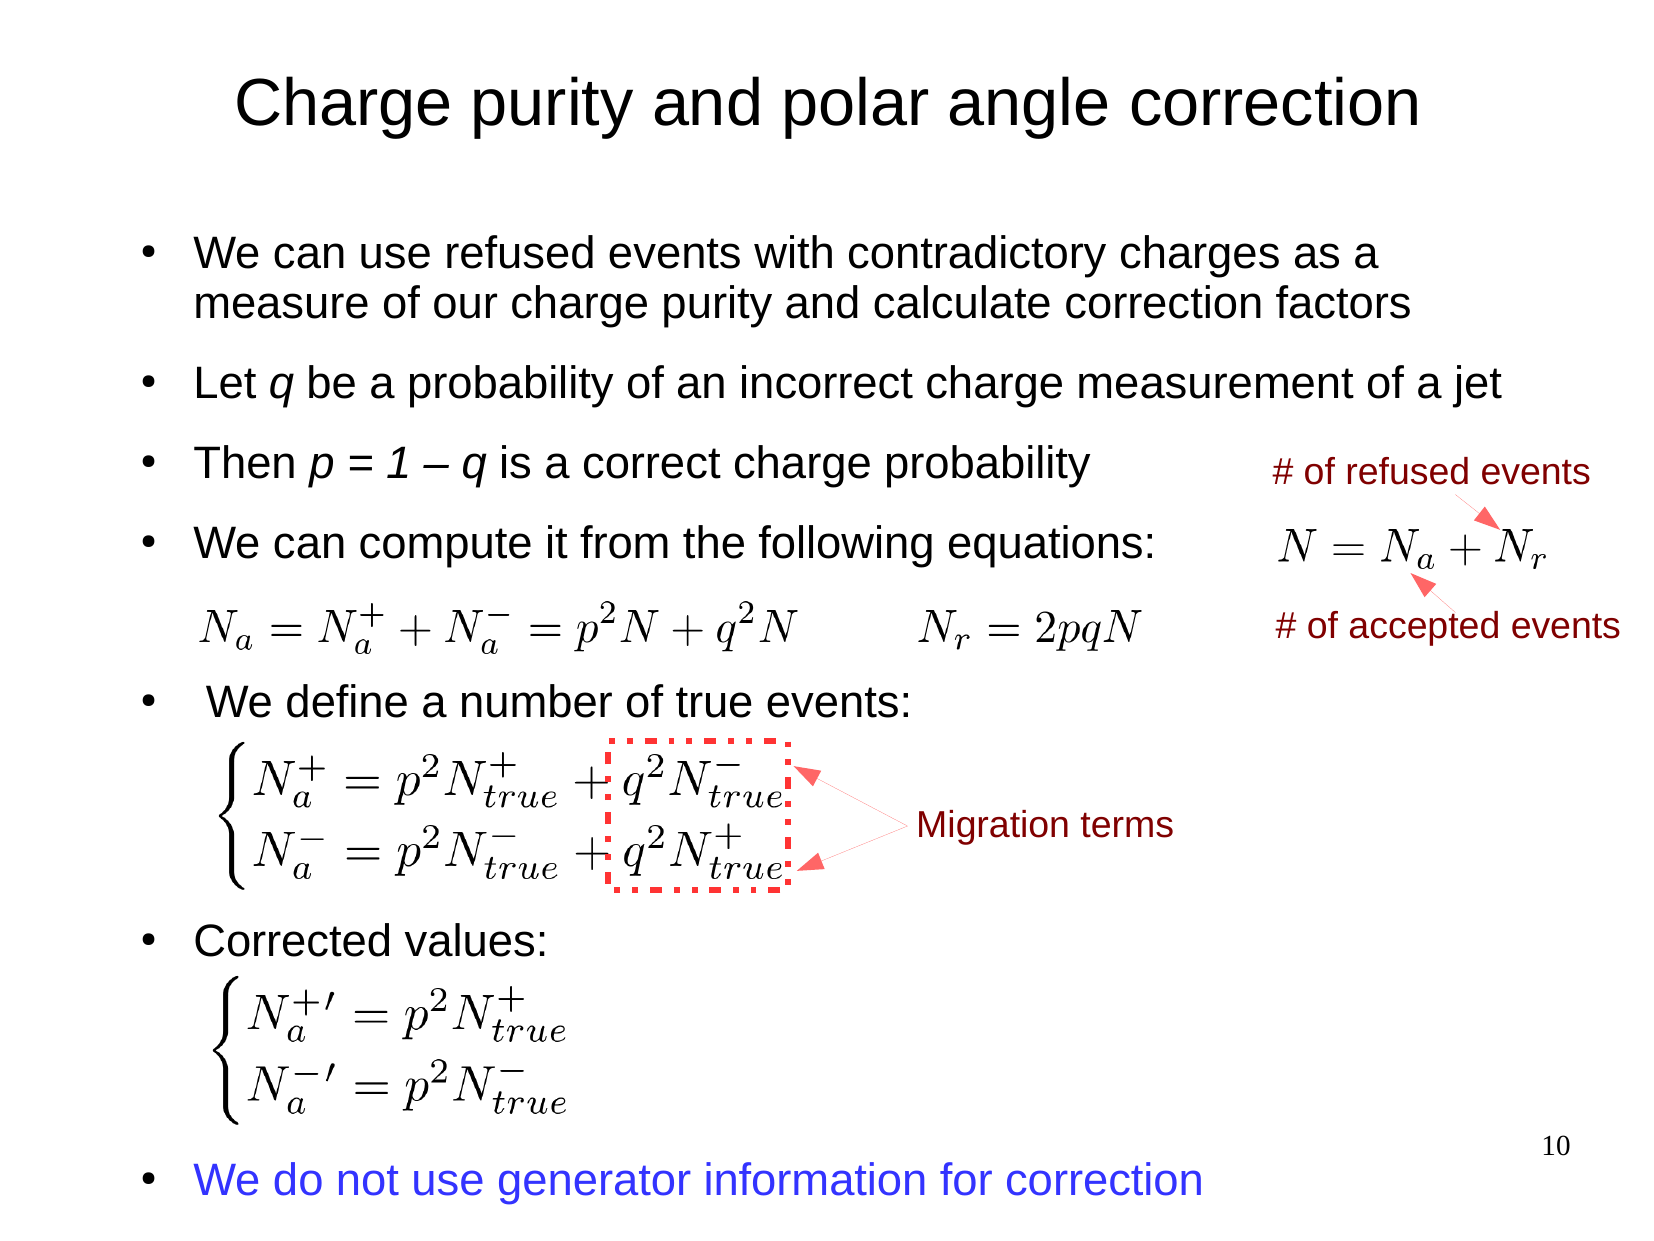

# Charge purity and polar angle correction
We can use refused events with contradictory charges as a measure of our charge purity and calculate correction factors
Let q be a probability of an incorrect charge measurement of a jet
Then p = 1 – q is a correct charge probability
We can compute it from the following equations:
 We define a number of true events:
Corrected values:
We do not use generator information for correction
# of refused events
# of accepted events
Migration terms
10